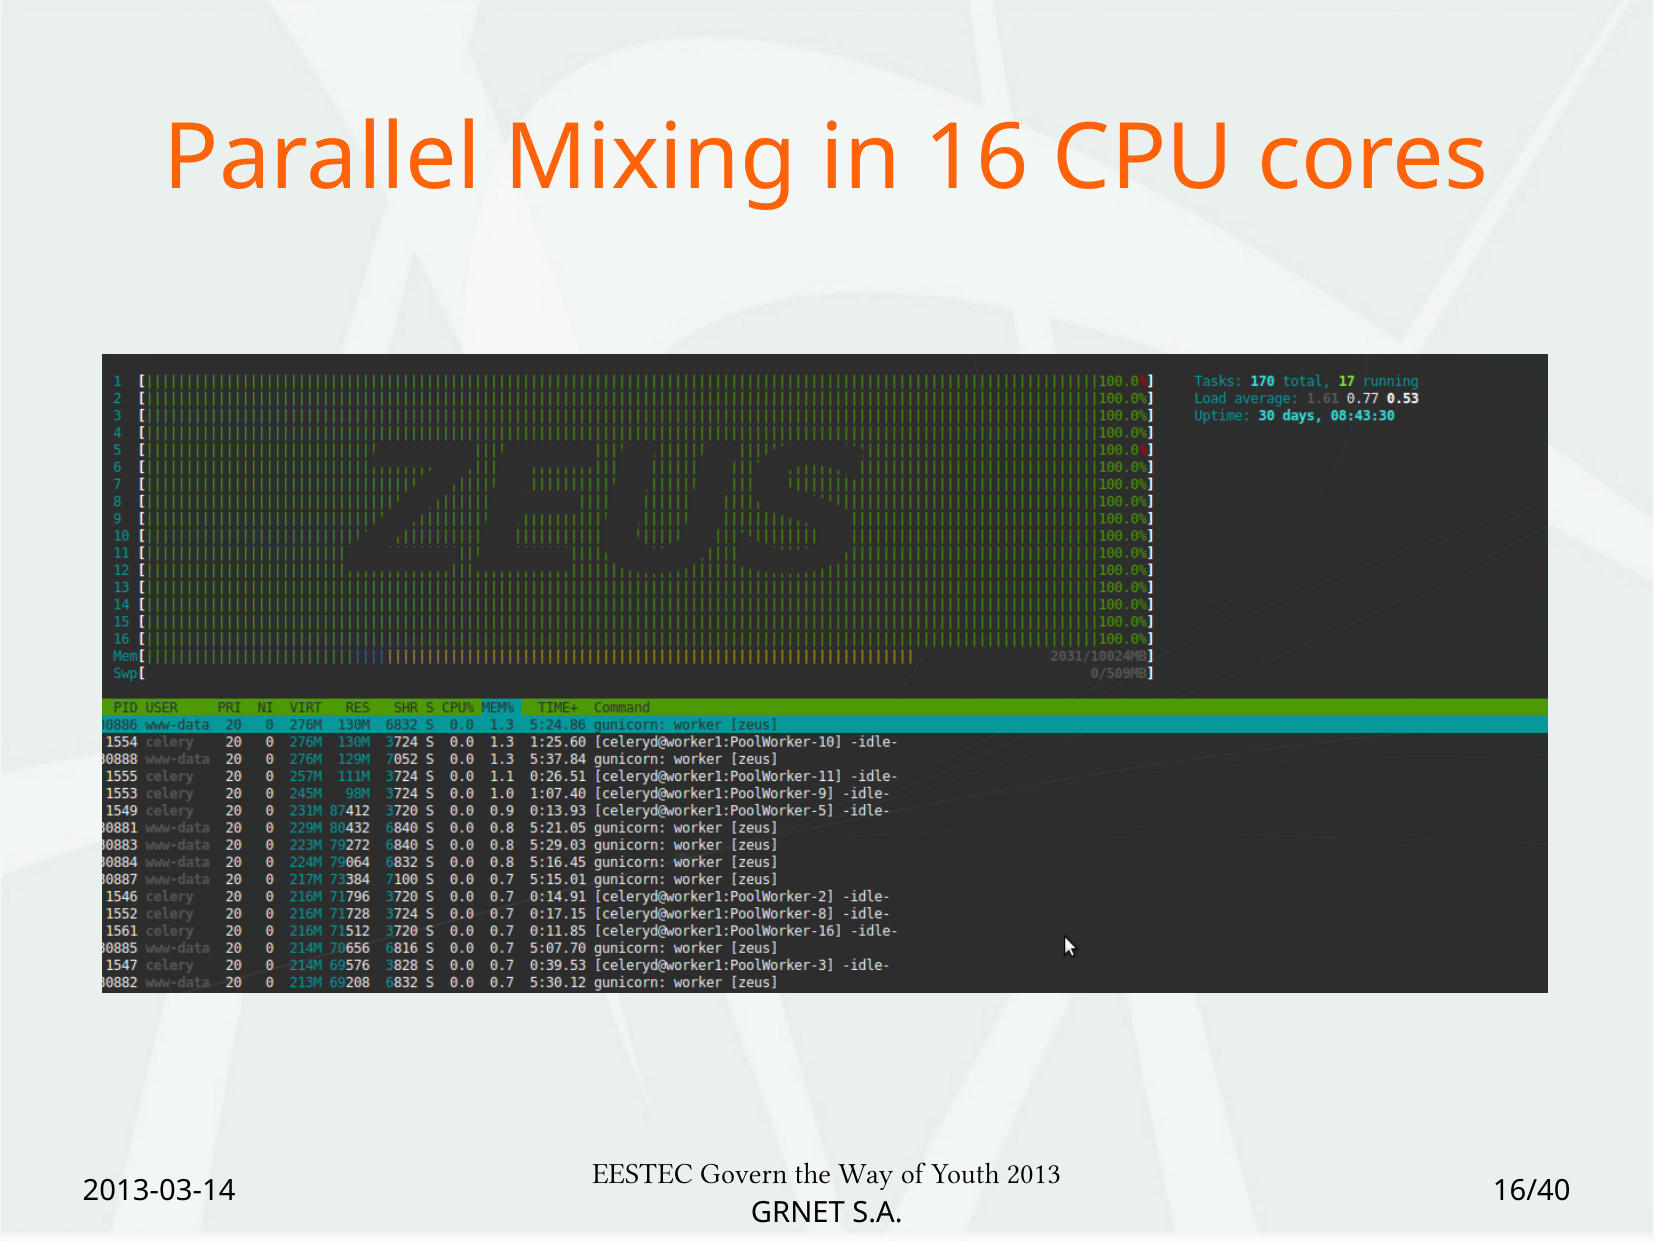

# Parallel Mixing in 16 CPU cores
GRNET S.A.
2013-03-14
16